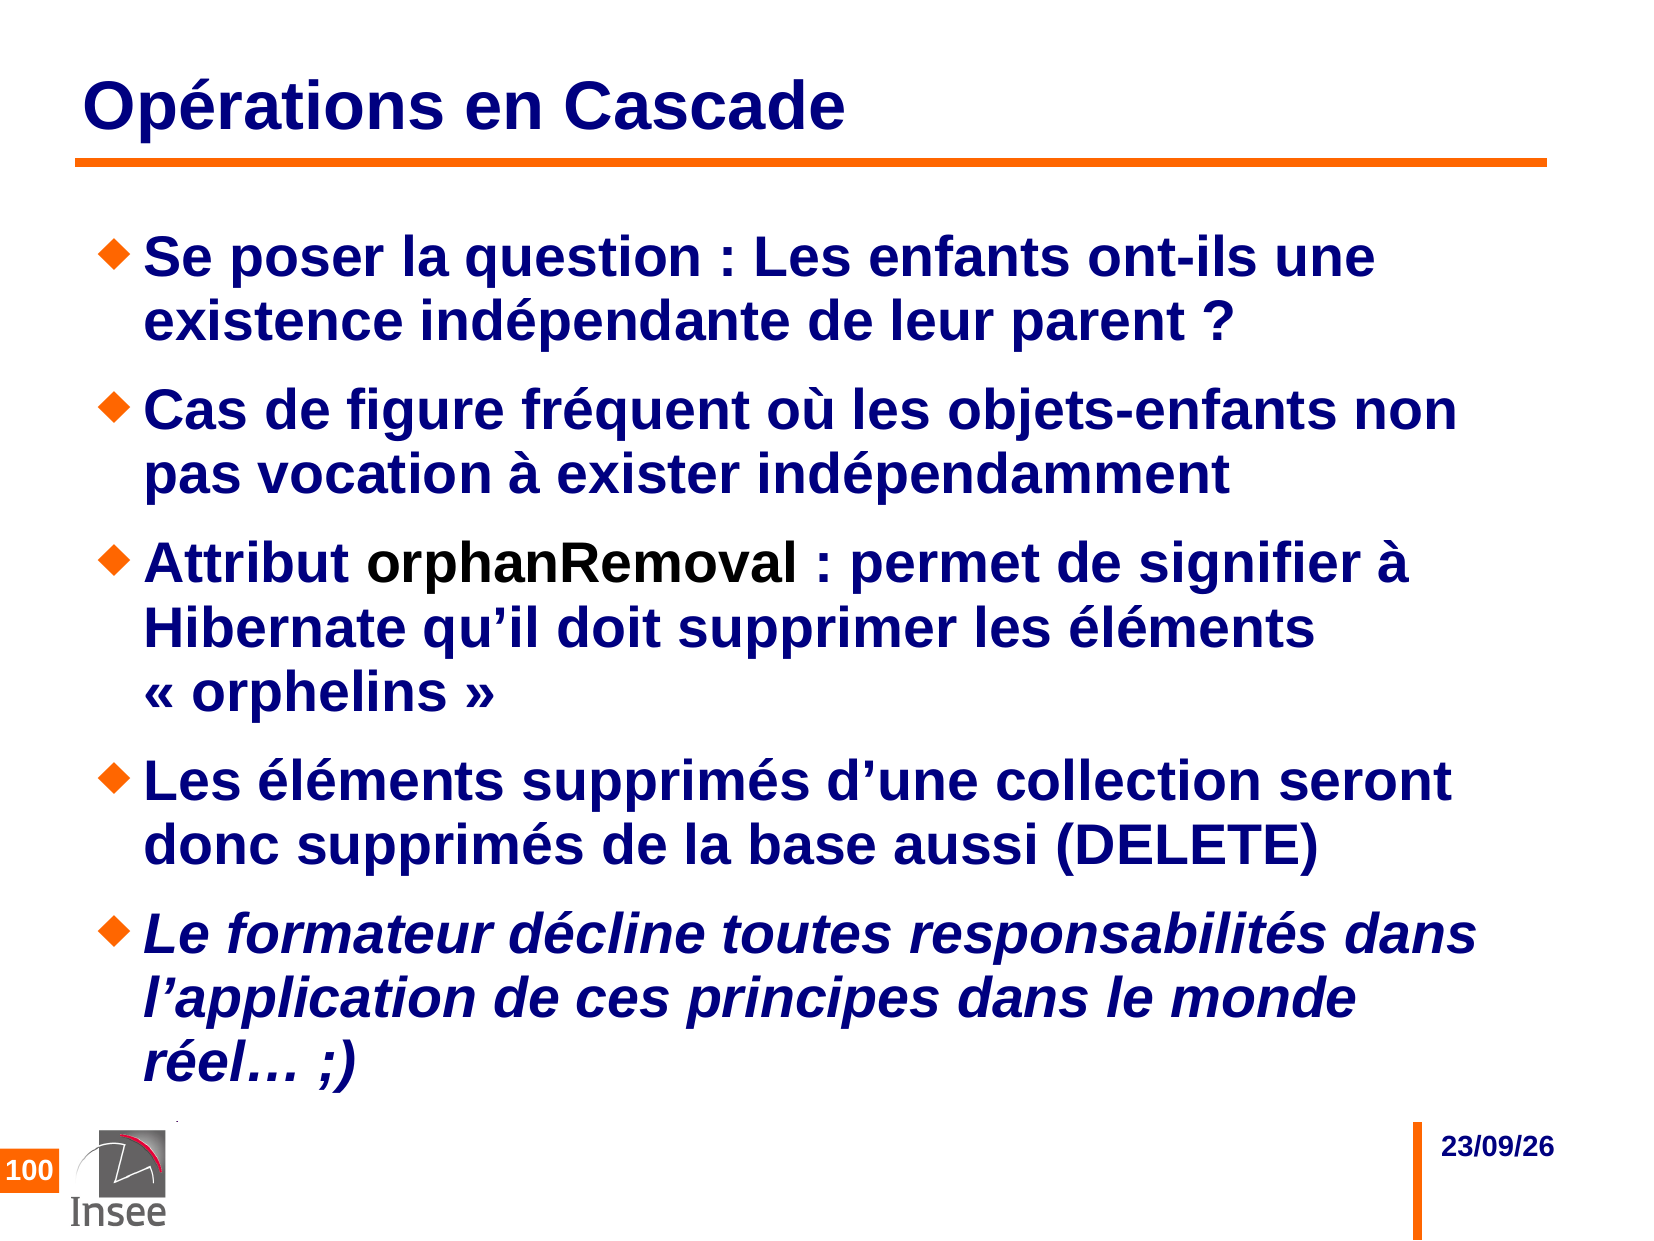

# Opérations en Cascade
Se poser la question : Les enfants ont-ils une existence indépendante de leur parent ?
Cas de figure fréquent où les objets-enfants non pas vocation à exister indépendamment
Attribut orphanRemoval : permet de signifier à Hibernate qu’il doit supprimer les éléments « orphelins »
Les éléments supprimés d’une collection seront donc supprimés de la base aussi (DELETE)
Le formateur décline toutes responsabilités dans l’application de ces principes dans le monde réel… ;)
100